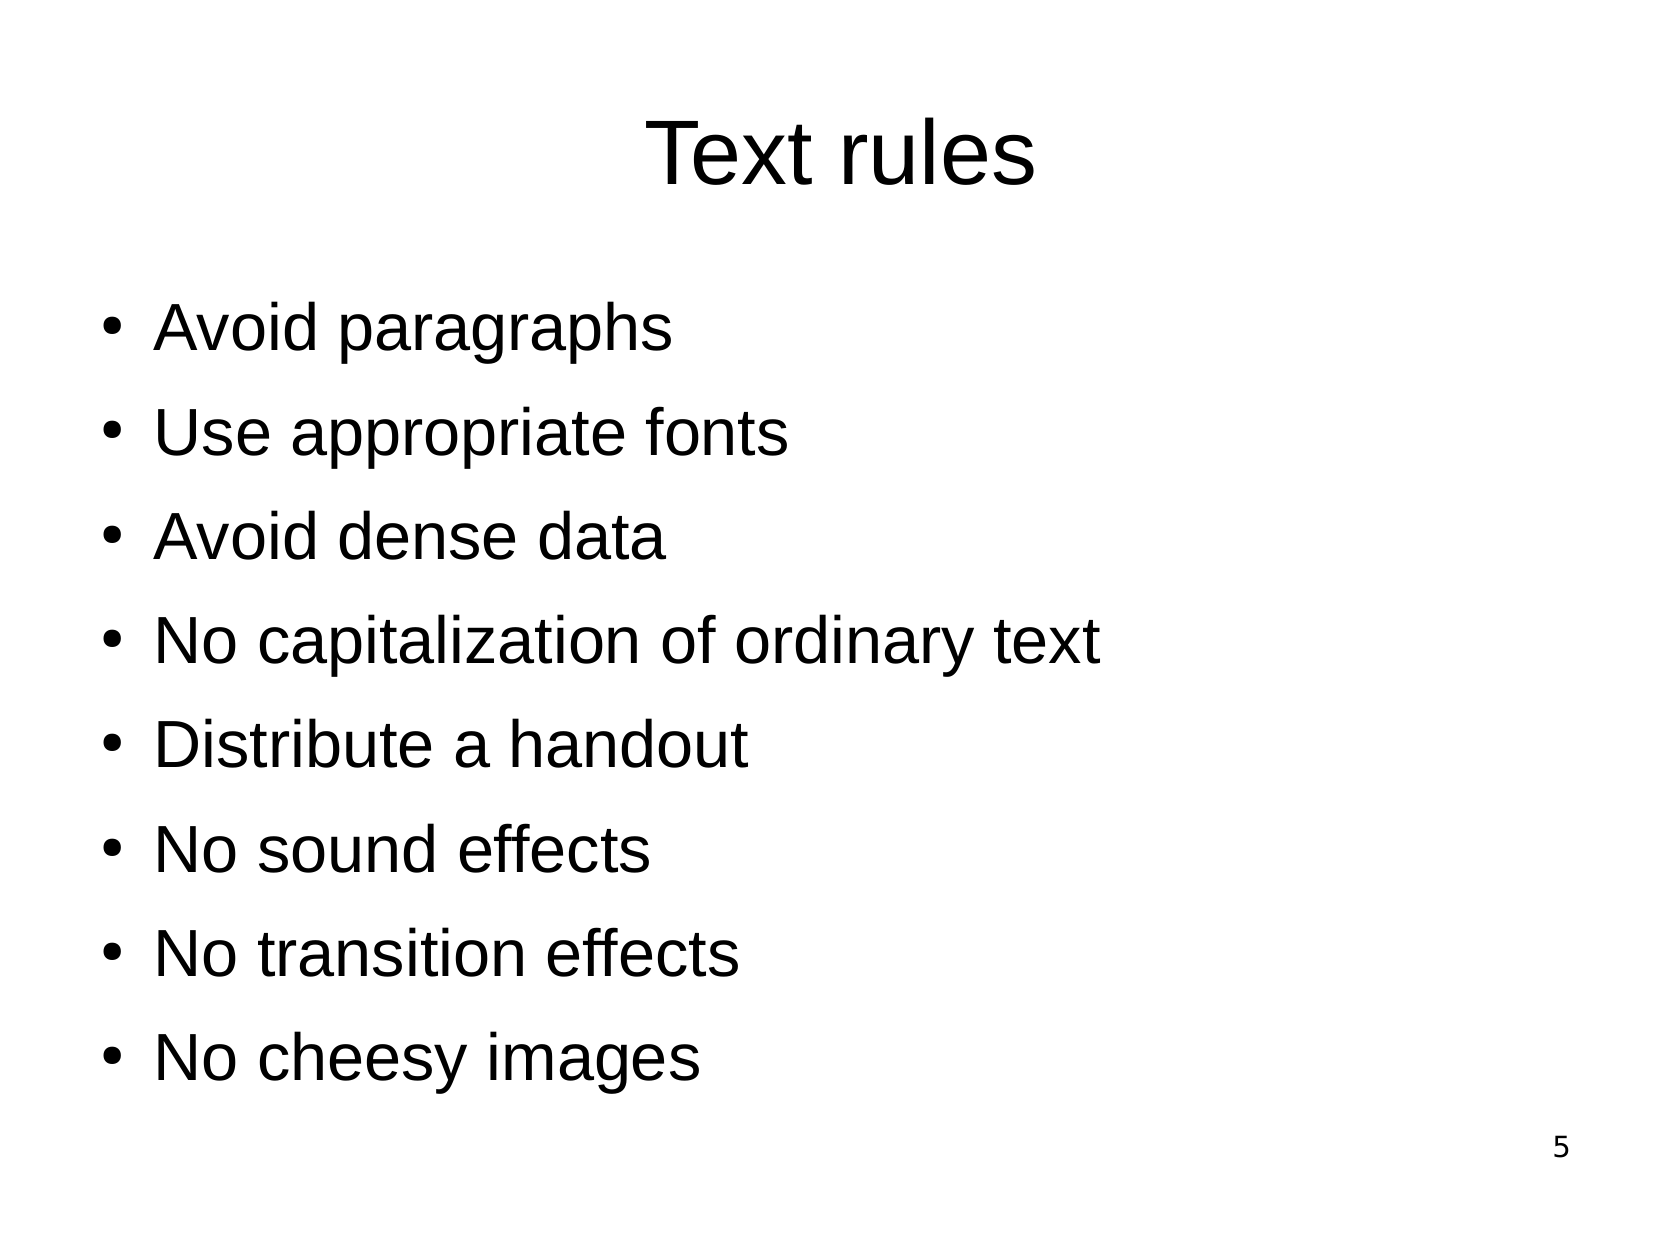

# Text rules
Avoid paragraphs
Use appropriate fonts
Avoid dense data
No capitalization of ordinary text
Distribute a handout
No sound effects
No transition effects
No cheesy images
5